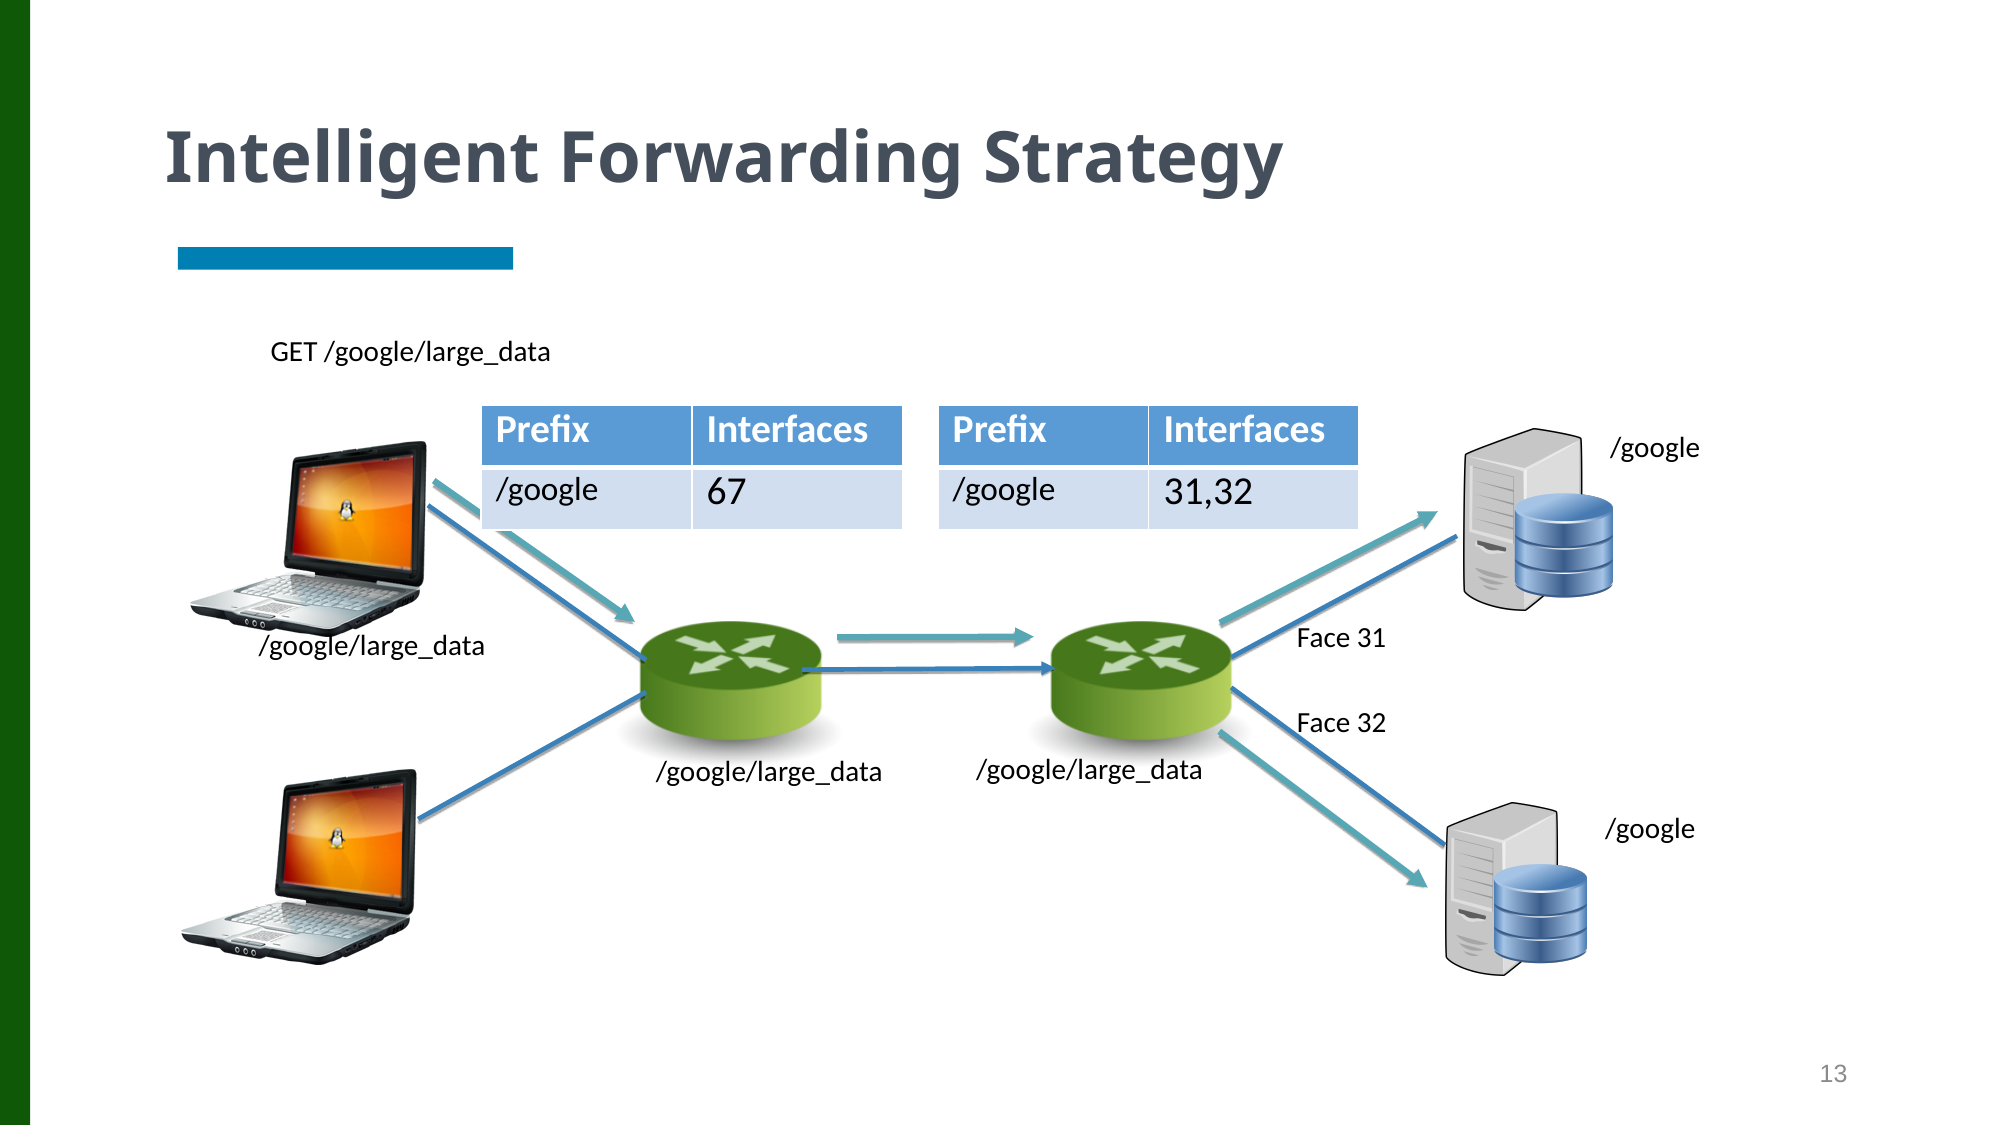

Intelligent Forwarding Strategy
GET /google/large_data
| Prefix | Interfaces |
| --- | --- |
| /google | 67 |
| Prefix | Interfaces |
| --- | --- |
| /google | 31,32 |
/google
Face 31
/google/large_data
Face 32
/google/large_data
/google/large_data
/google